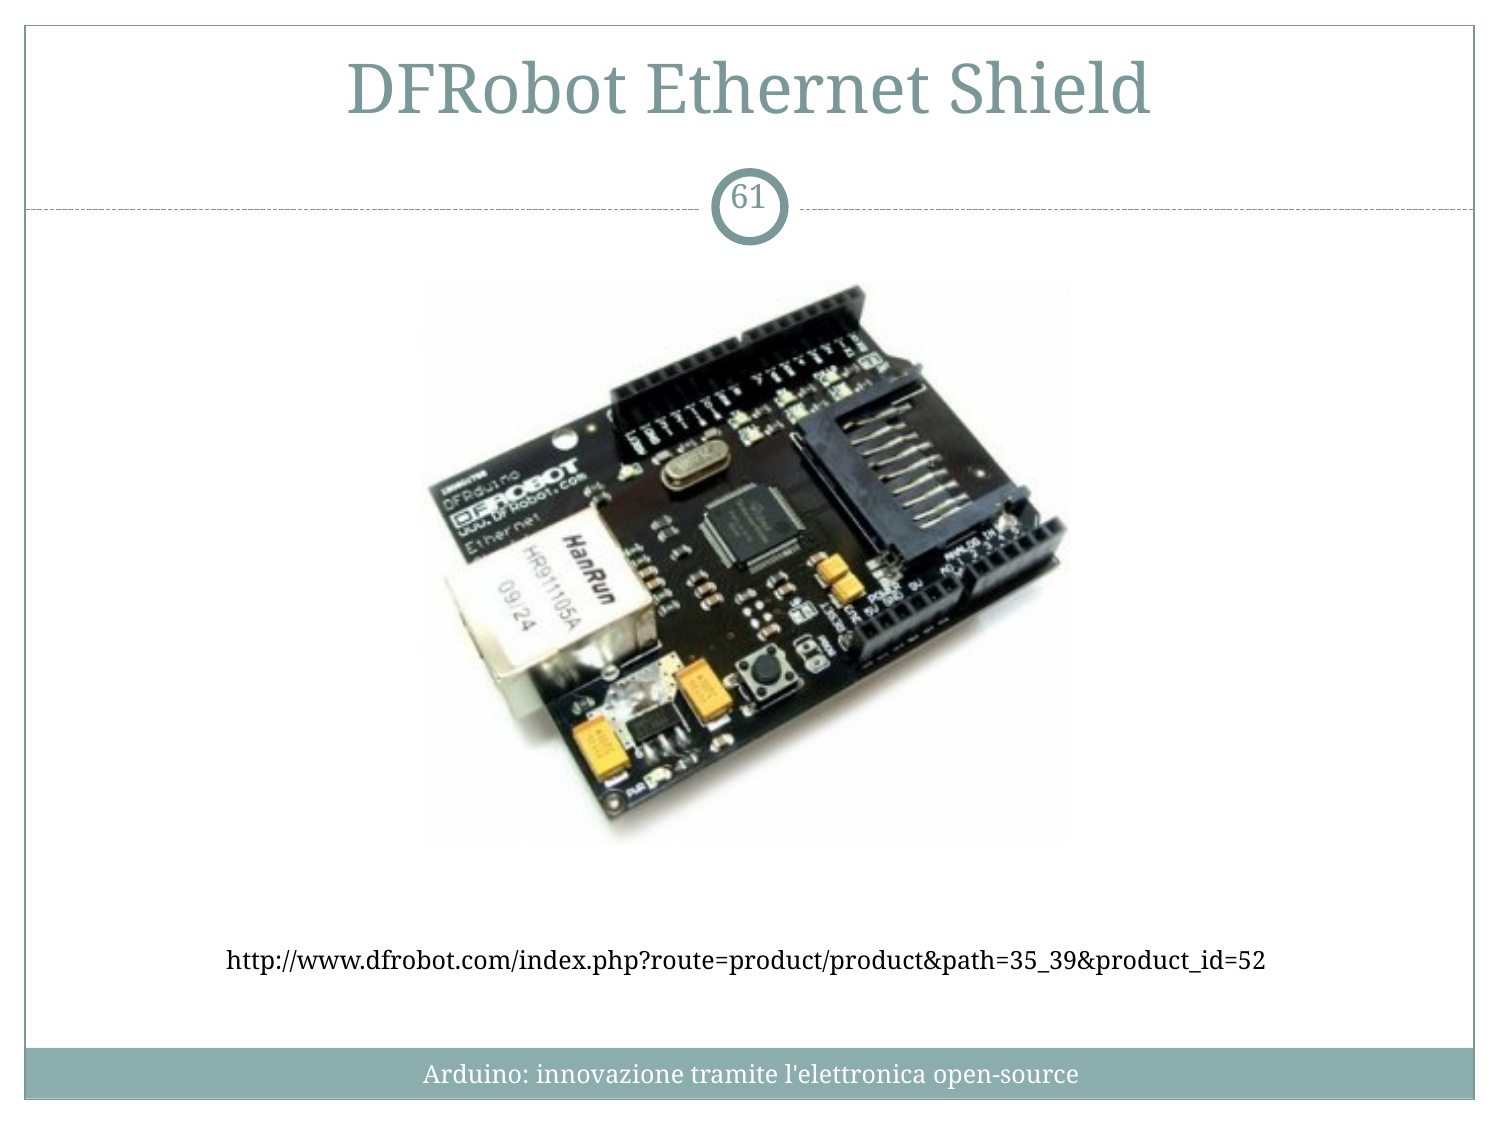

# DFRobot Ethernet Shield
http://www.dfrobot.com/index.php?route=product/product&path=35_39&product_id=52
Arduino: innovazione tramite l'elettronica open-source